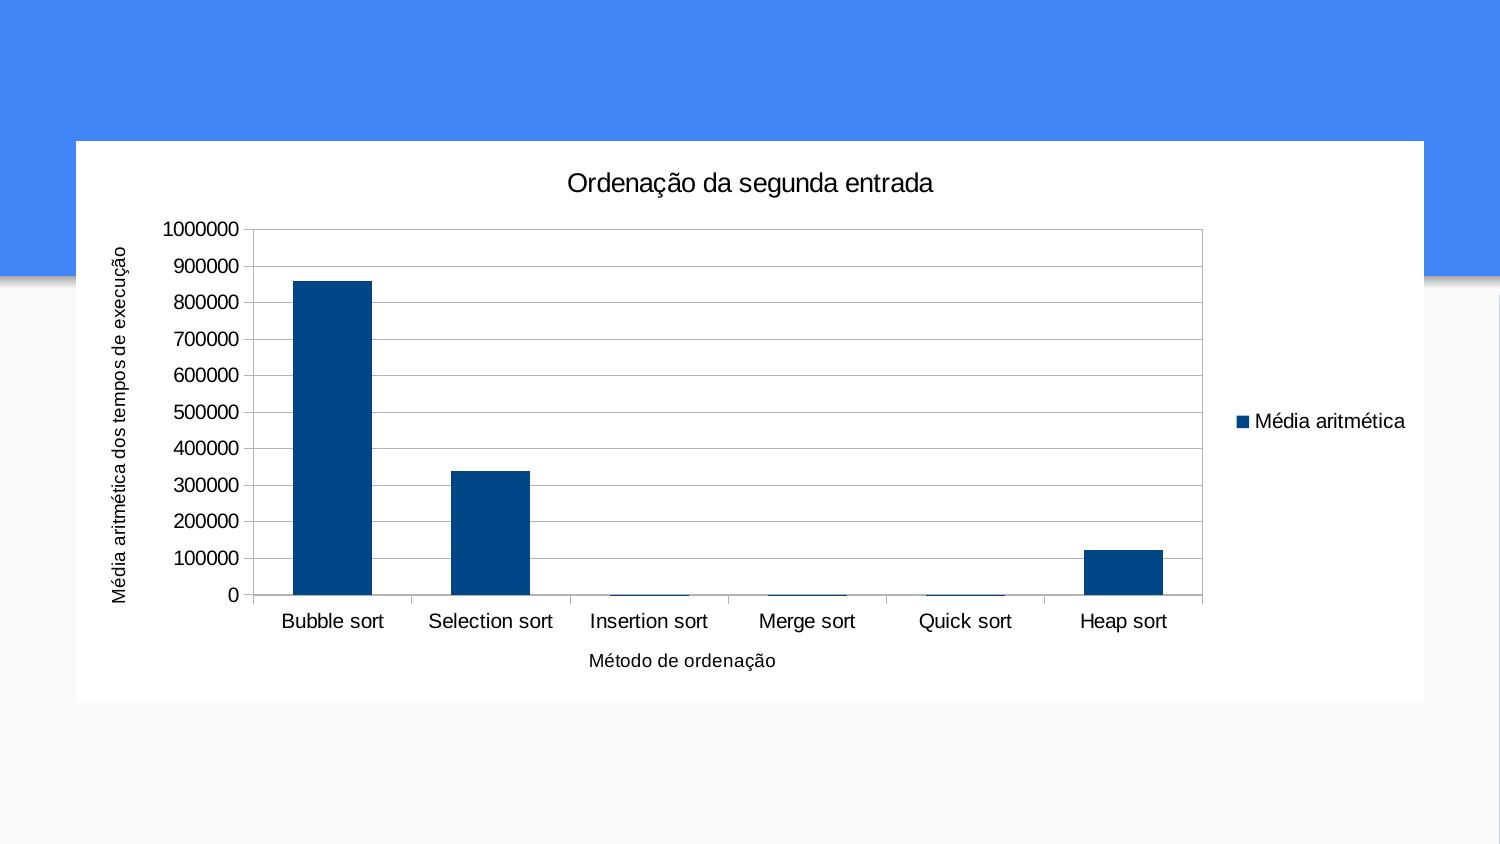

### Chart: Ordenação da segunda entrada
| Category | Média aritmética |
|---|---|
| Bubble sort | 858602.8 |
| Selection sort | 337783.0 |
| Insertion sort | 2.348 |
| Merge sort | 29.38 |
| Quick sort | 38.122 |
| Heap sort | 123259.0 |